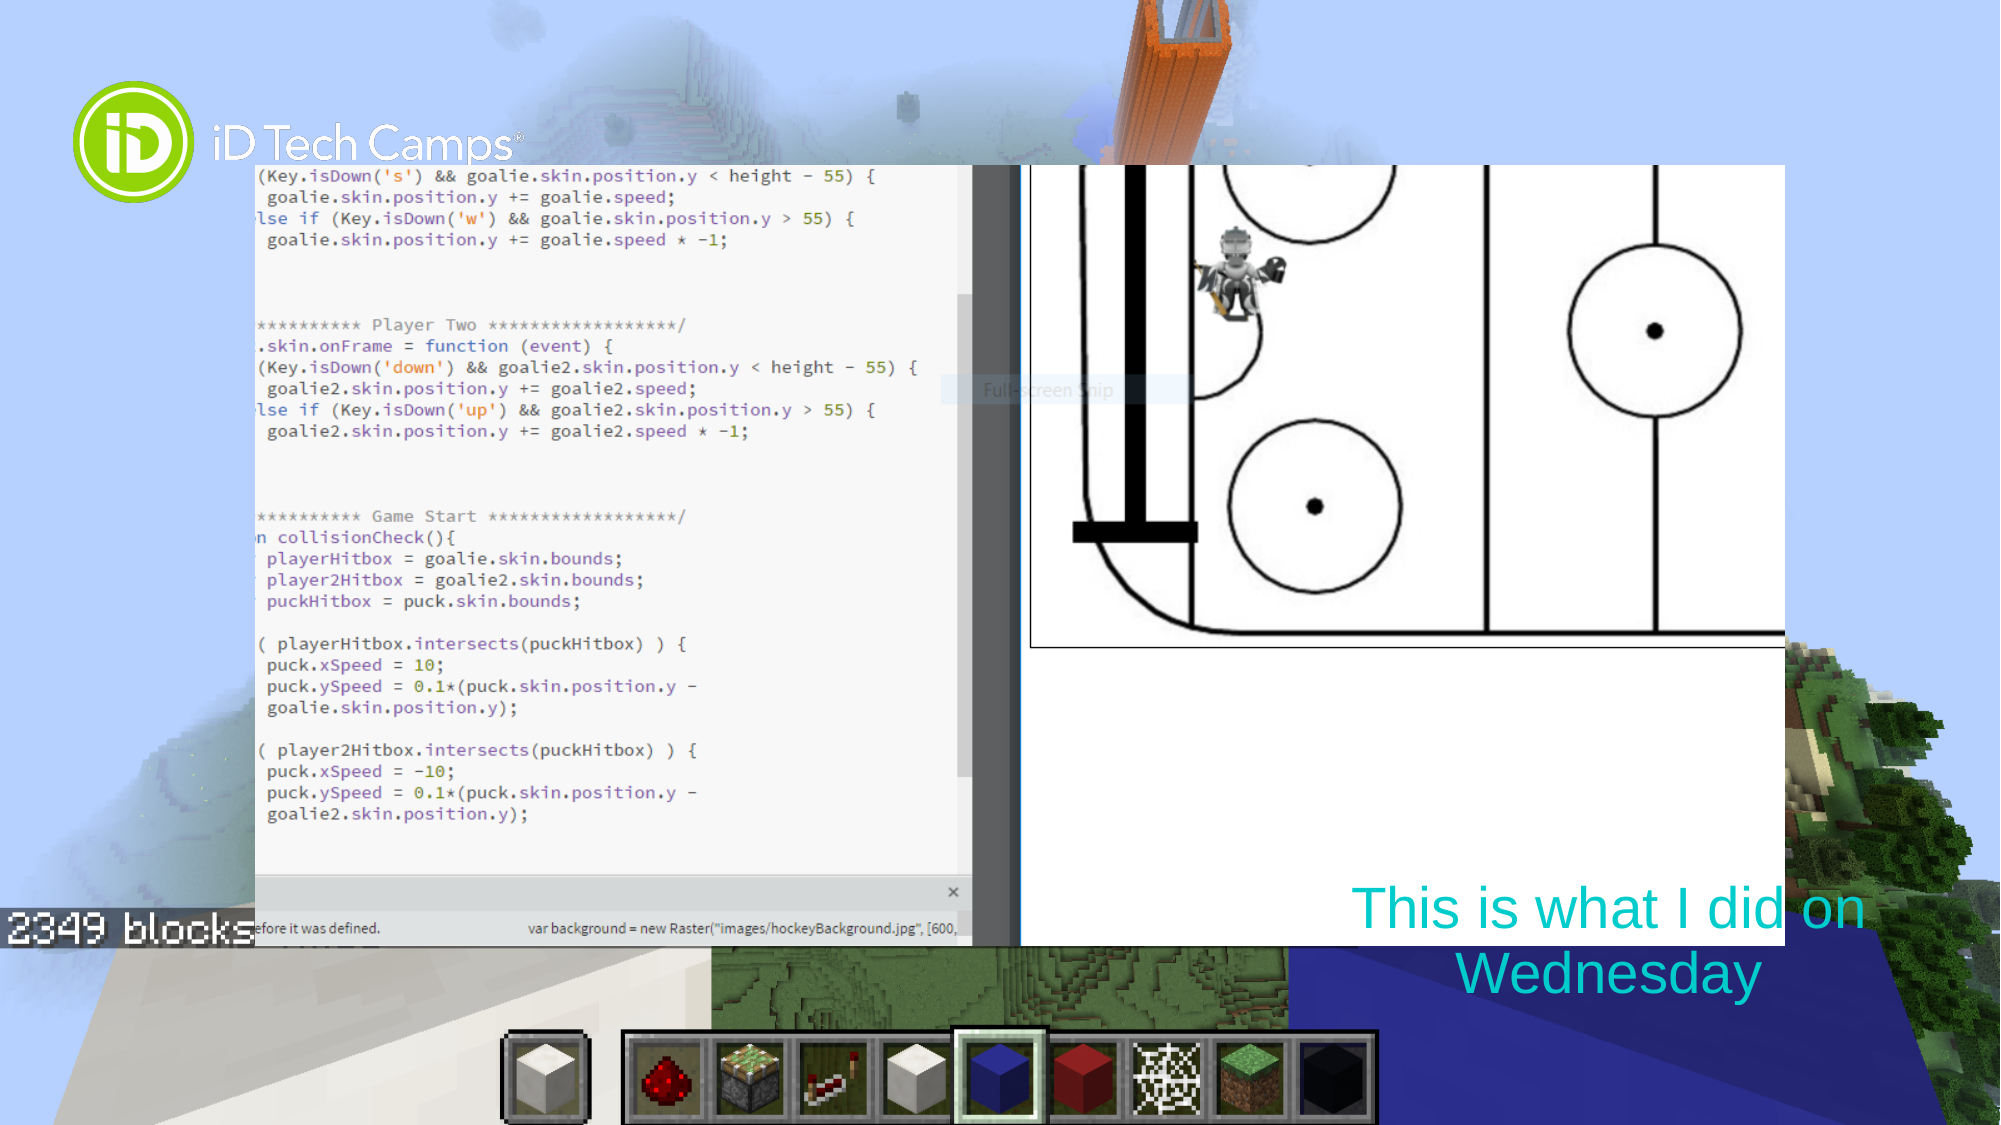

#
This is what I did on Wednesday